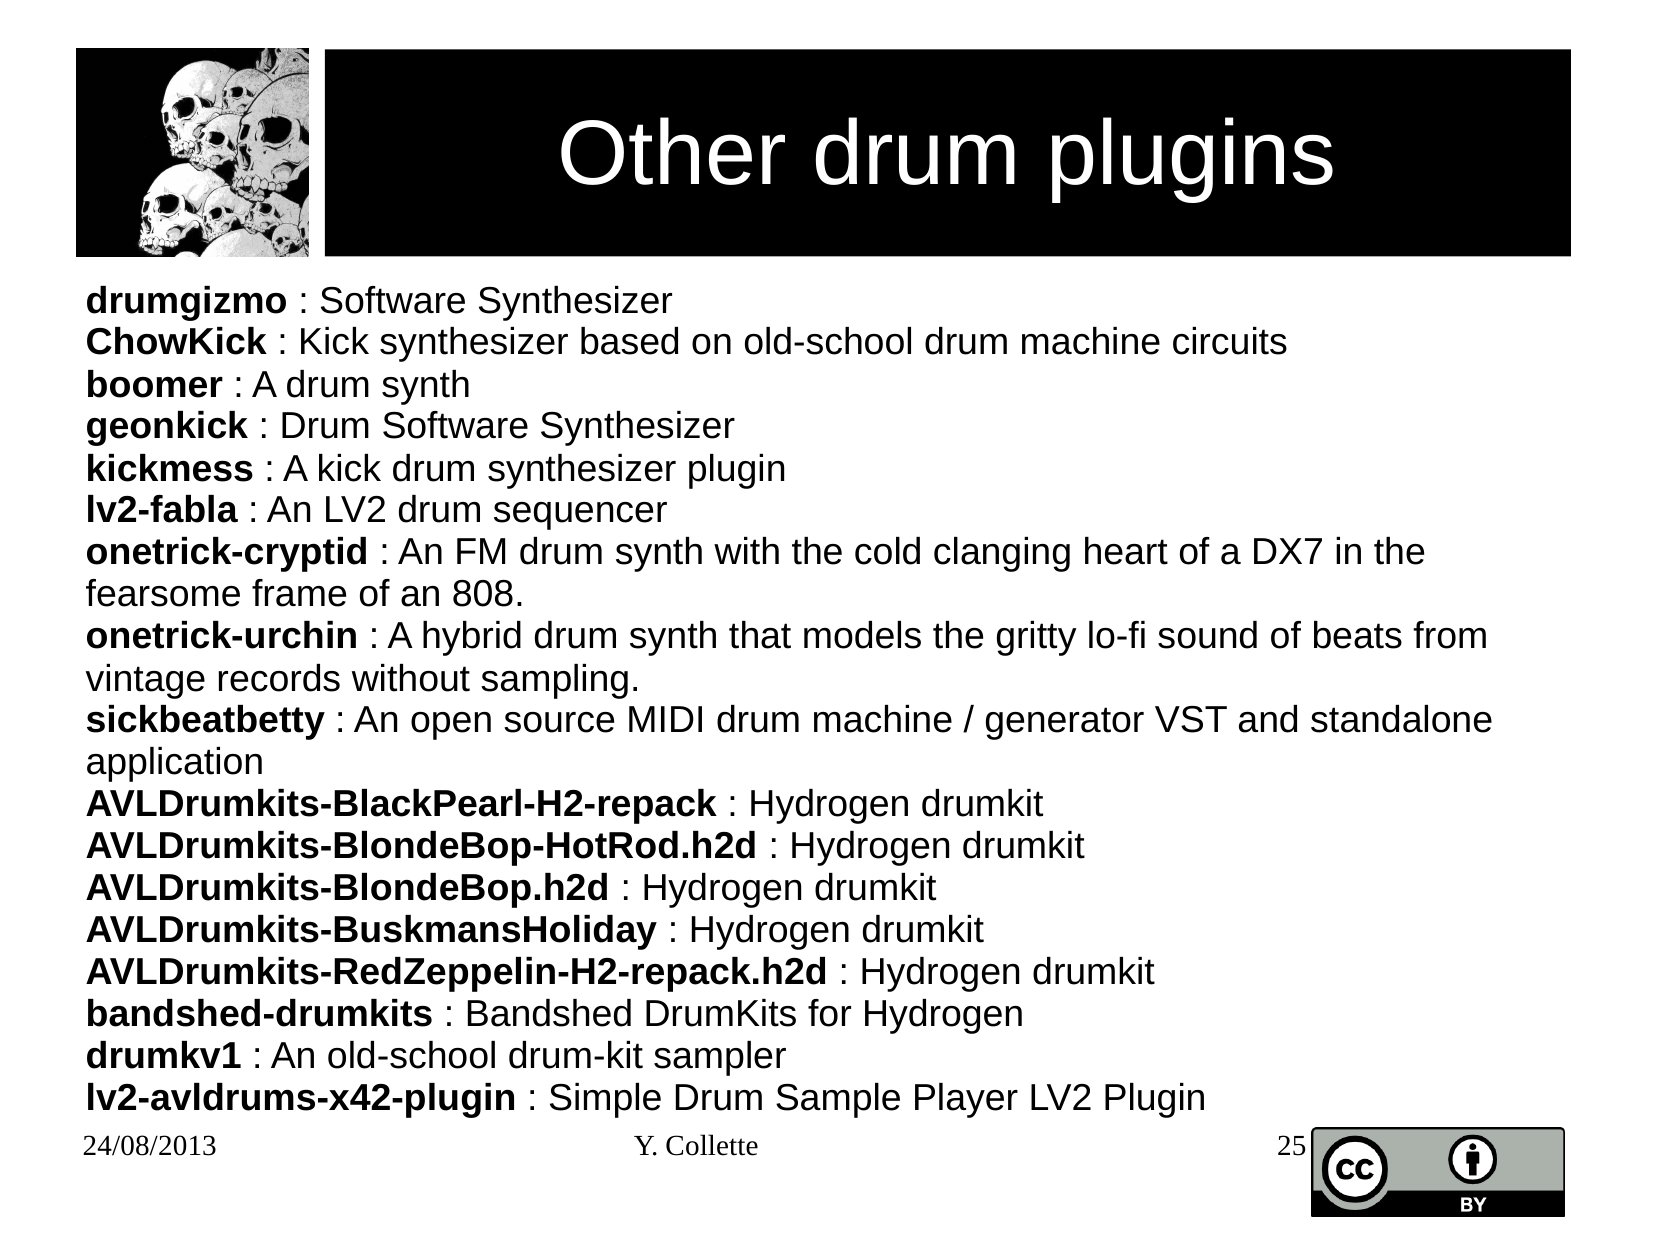

# Other drum plugins
drumgizmo : Software Synthesizer
ChowKick : Kick synthesizer based on old-school drum machine circuits
boomer : A drum synth
geonkick : Drum Software Synthesizer
kickmess : A kick drum synthesizer plugin
lv2-fabla : An LV2 drum sequencer
onetrick-cryptid : An FM drum synth with the cold clanging heart of a DX7 in the fearsome frame of an 808.
onetrick-urchin : A hybrid drum synth that models the gritty lo-fi sound of beats from vintage records without sampling.
sickbeatbetty : An open source MIDI drum machine / generator VST and standalone application
AVLDrumkits-BlackPearl-H2-repack : Hydrogen drumkit
AVLDrumkits-BlondeBop-HotRod.h2d : Hydrogen drumkit
AVLDrumkits-BlondeBop.h2d : Hydrogen drumkit
AVLDrumkits-BuskmansHoliday : Hydrogen drumkit
AVLDrumkits-RedZeppelin-H2-repack.h2d : Hydrogen drumkit
bandshed-drumkits : Bandshed DrumKits for Hydrogen
drumkv1 : An old-school drum-kit sampler
lv2-avldrums-x42-plugin : Simple Drum Sample Player LV2 Plugin
Y. Collette
25